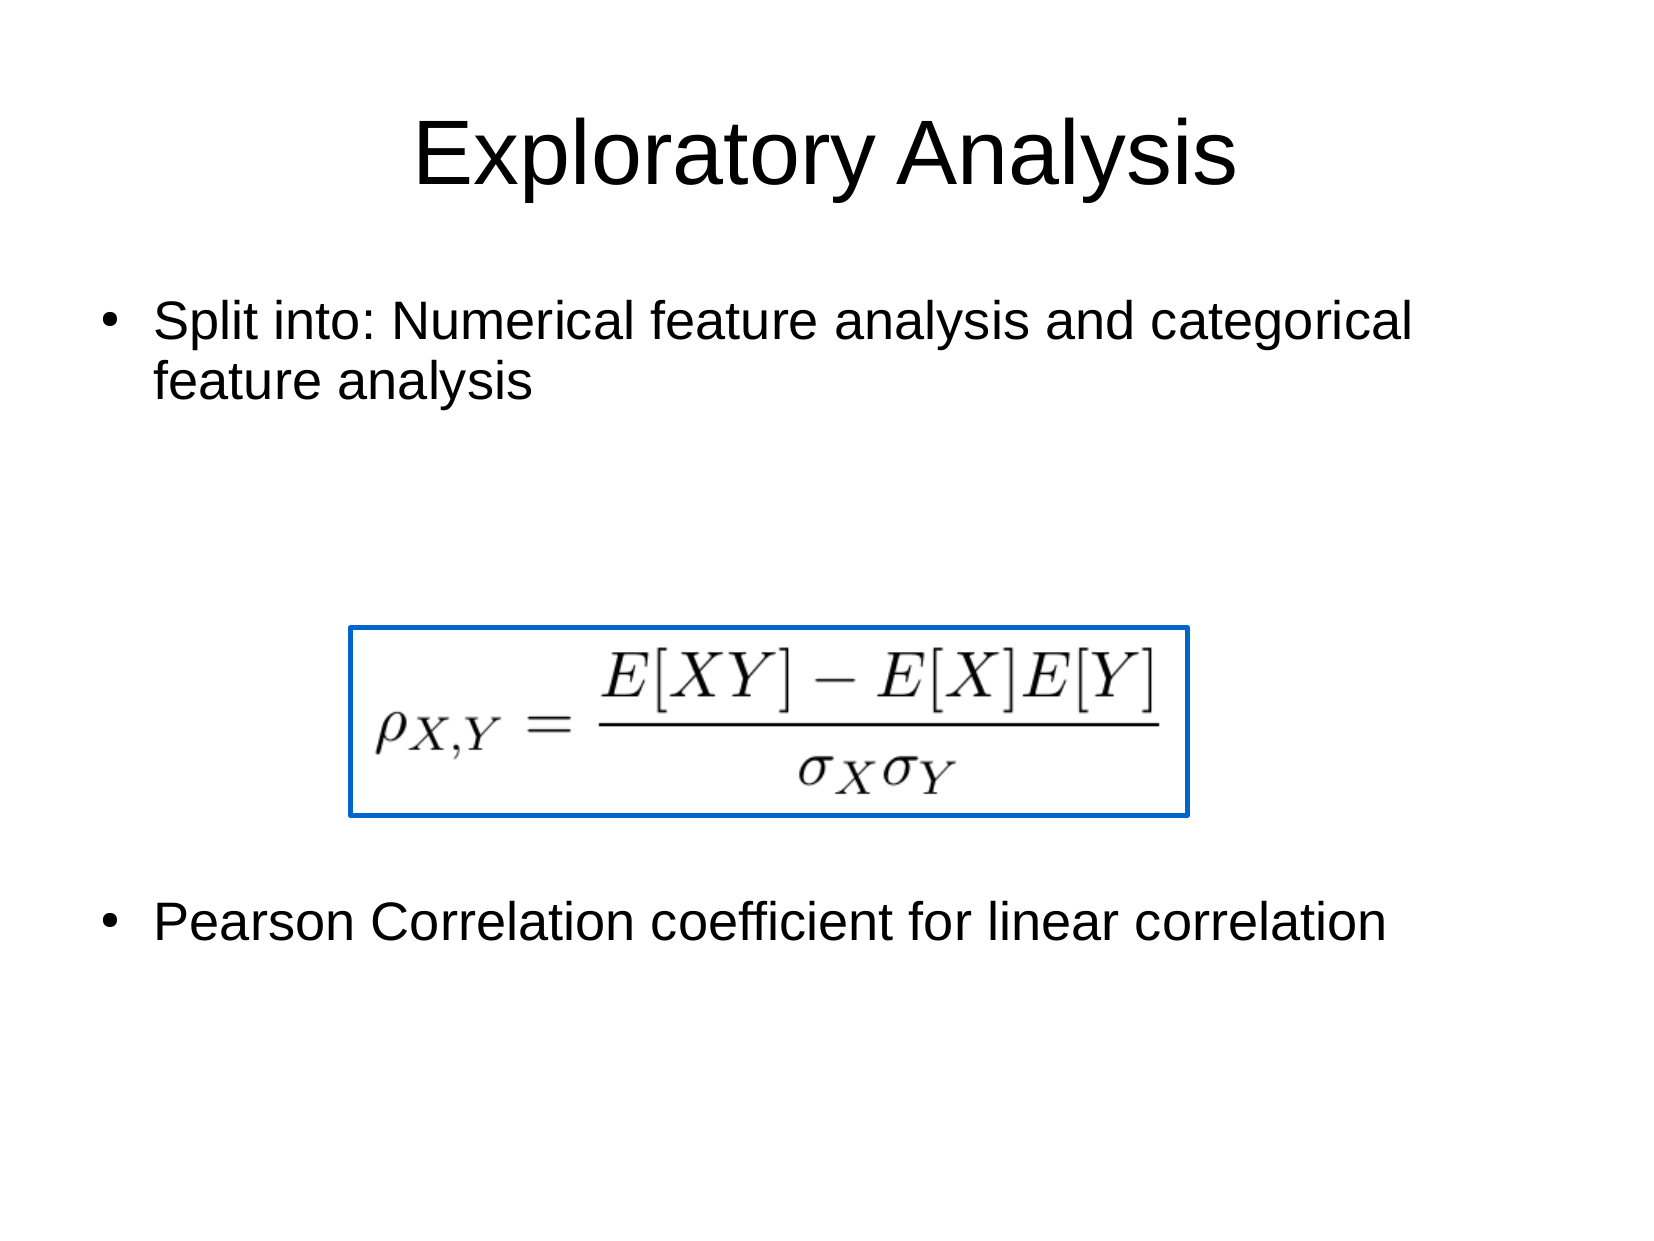

# Exploratory Analysis
Split into: Numerical feature analysis and categorical feature analysis
Pearson Correlation coefficient for linear correlation